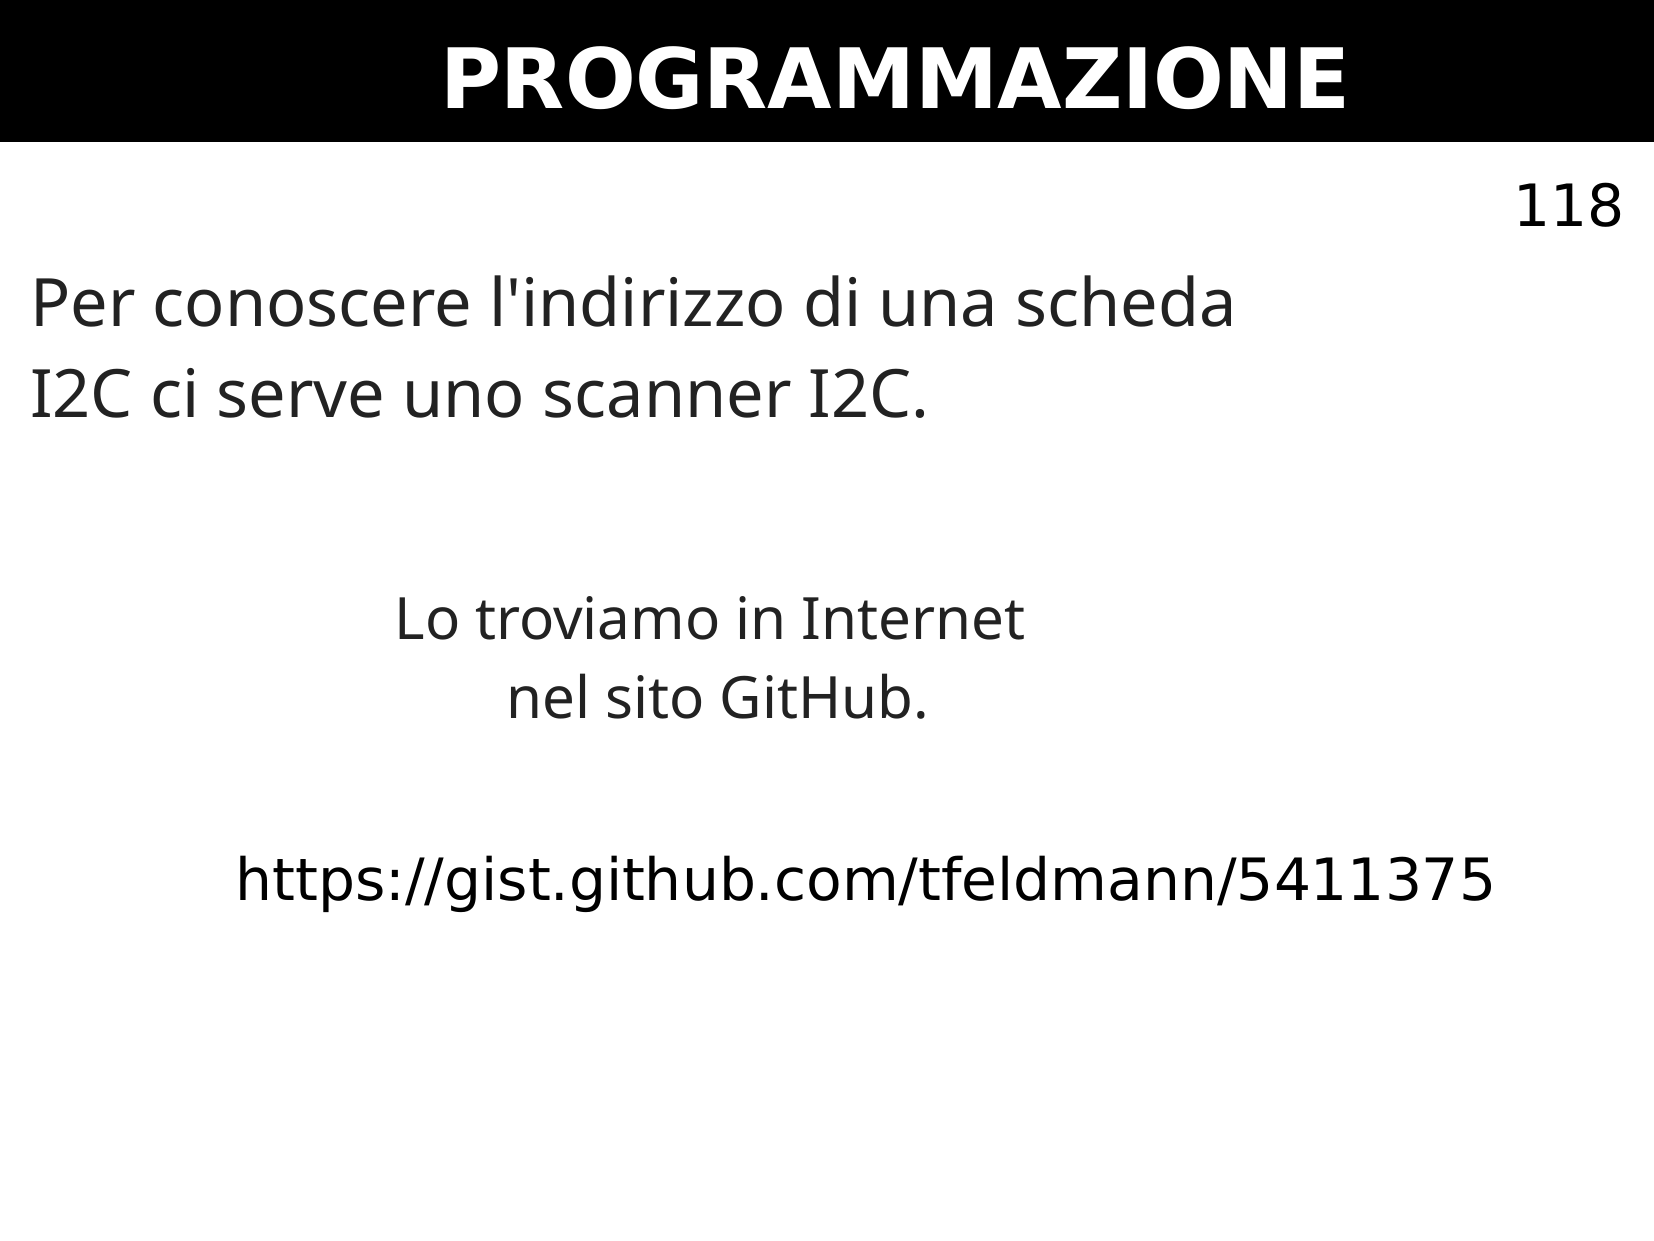

PROGRAMMAZIONE
118
Per conoscere l'indirizzo di una scheda
I2C ci serve uno scanner I2C.
Lo troviamo in Internet
nel sito GitHub.
https://gist.github.com/tfeldmann/5411375